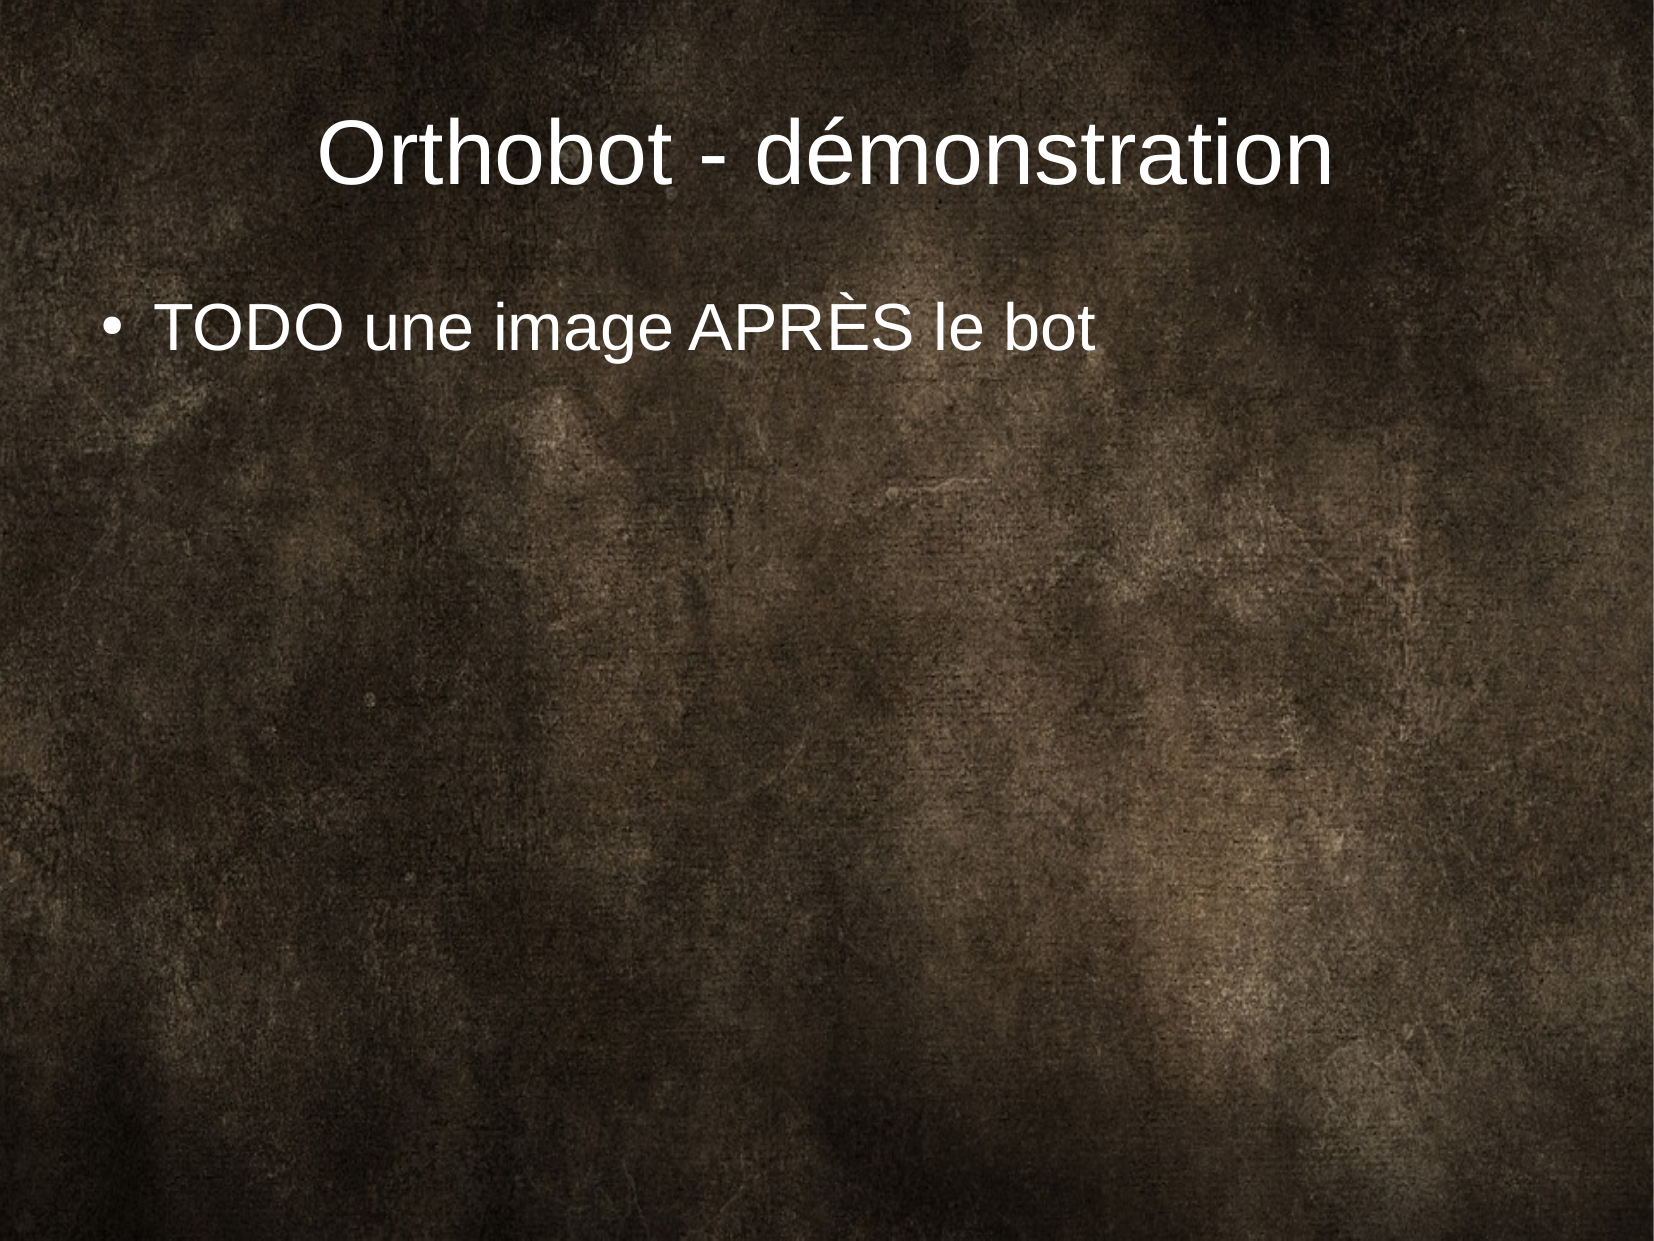

# Orthobot - démonstration
TODO une image APRÈS le bot